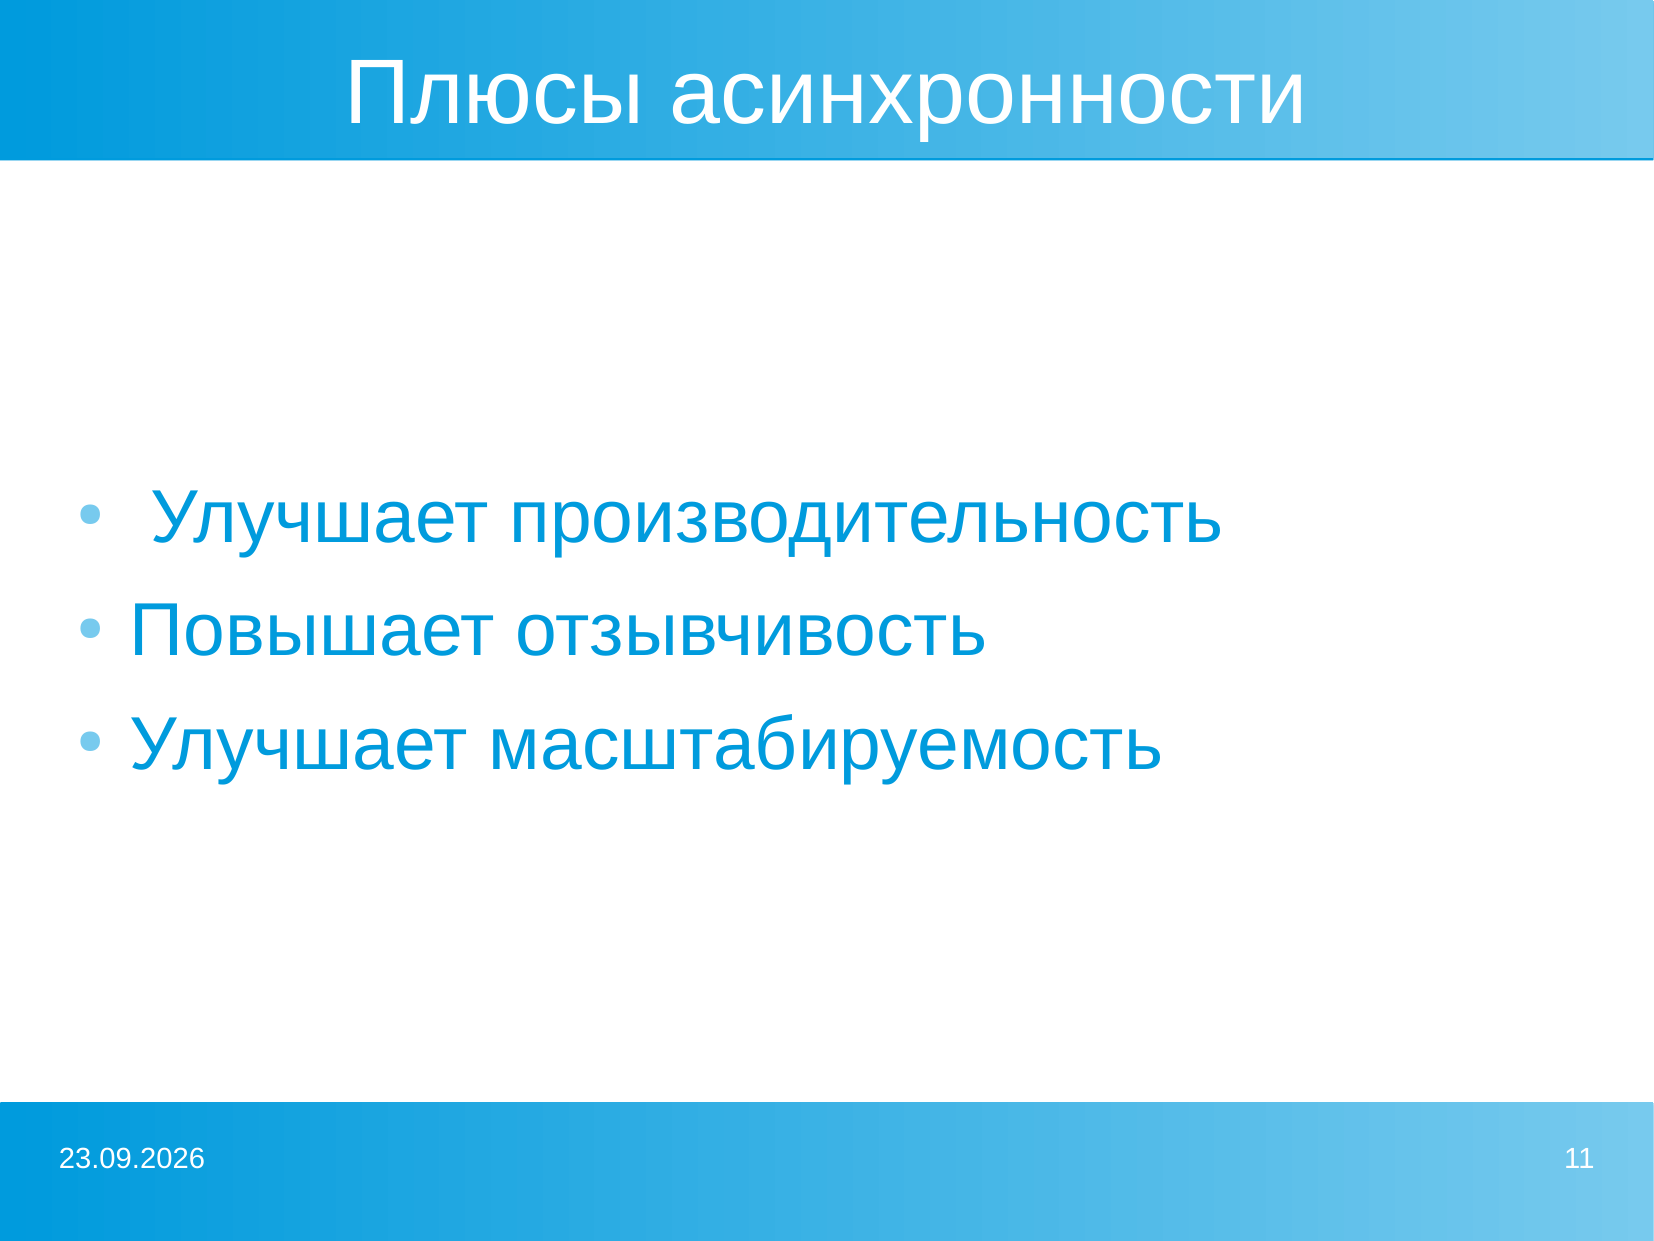

# Плюсы асинхронности
 Улучшает производительность
Повышает отзывчивость
Улучшает масштабируемость
11